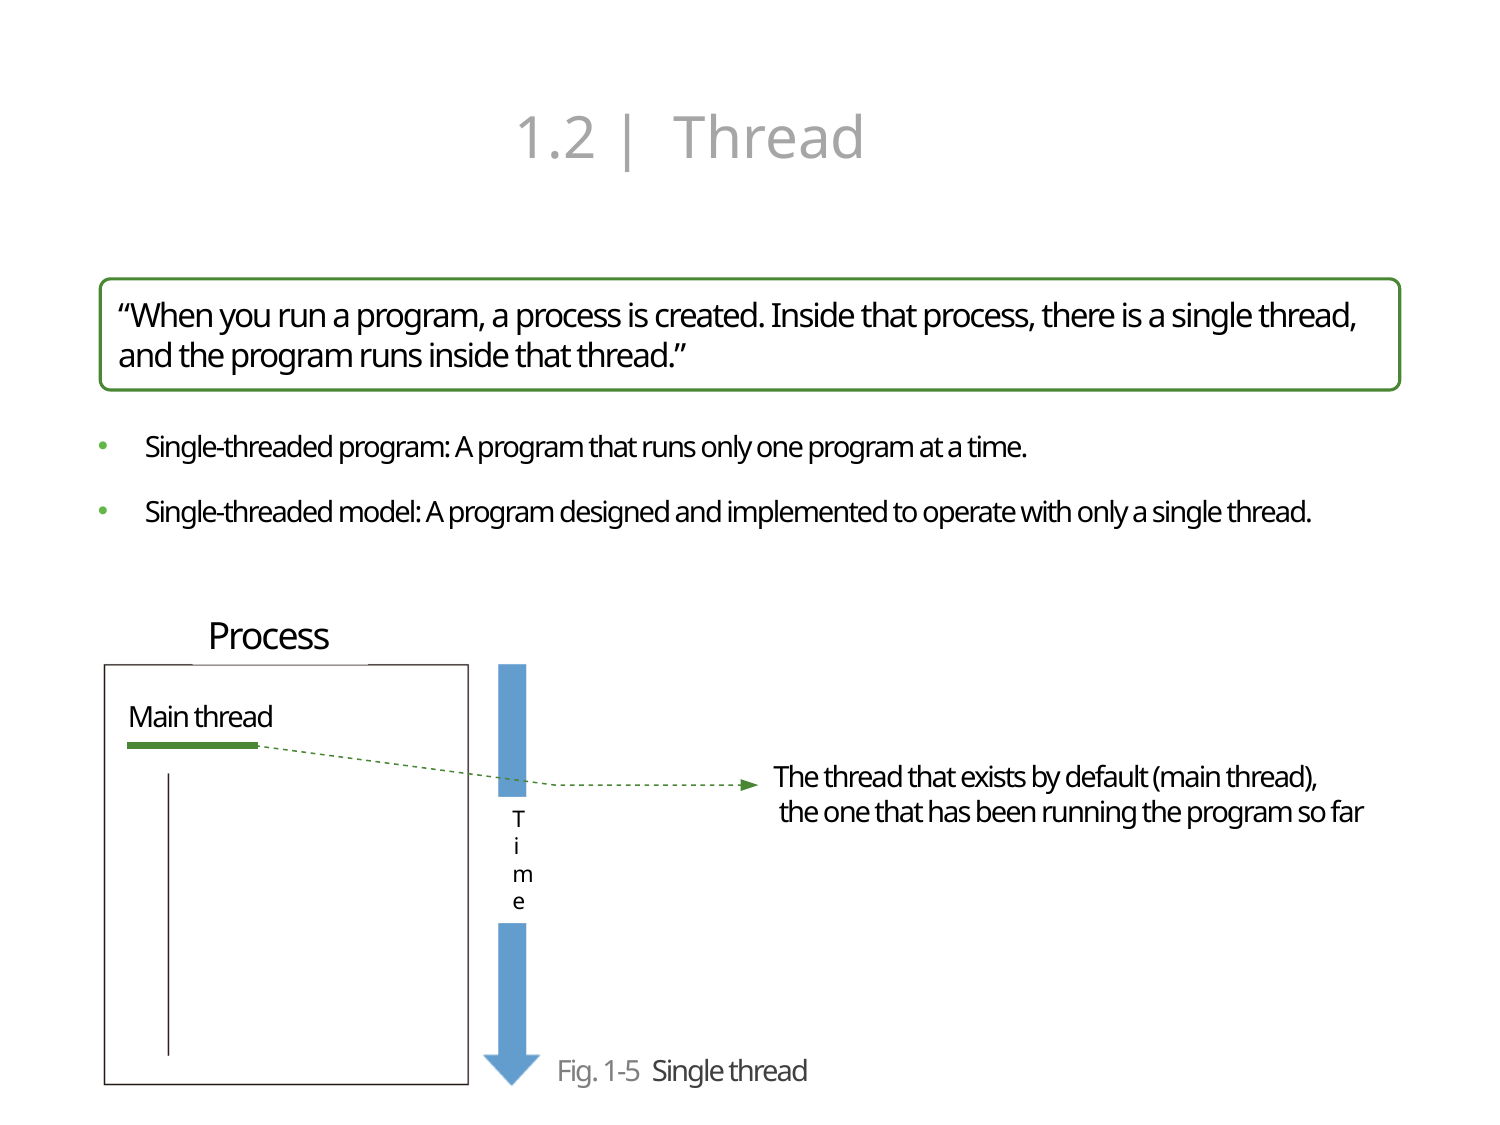

1.2 | Thread
“When you run a program, a process is created. Inside that process, there is a single thread, and the program runs inside that thread.”
Single-threaded program: A program that runs only one program at a time.
Single-threaded model: A program designed and implemented to operate with only a single thread.
Process
Main thread
The thread that exists by default (main thread),
 the one that has been running the program so far
Time
Fig. 1-5 Single thread